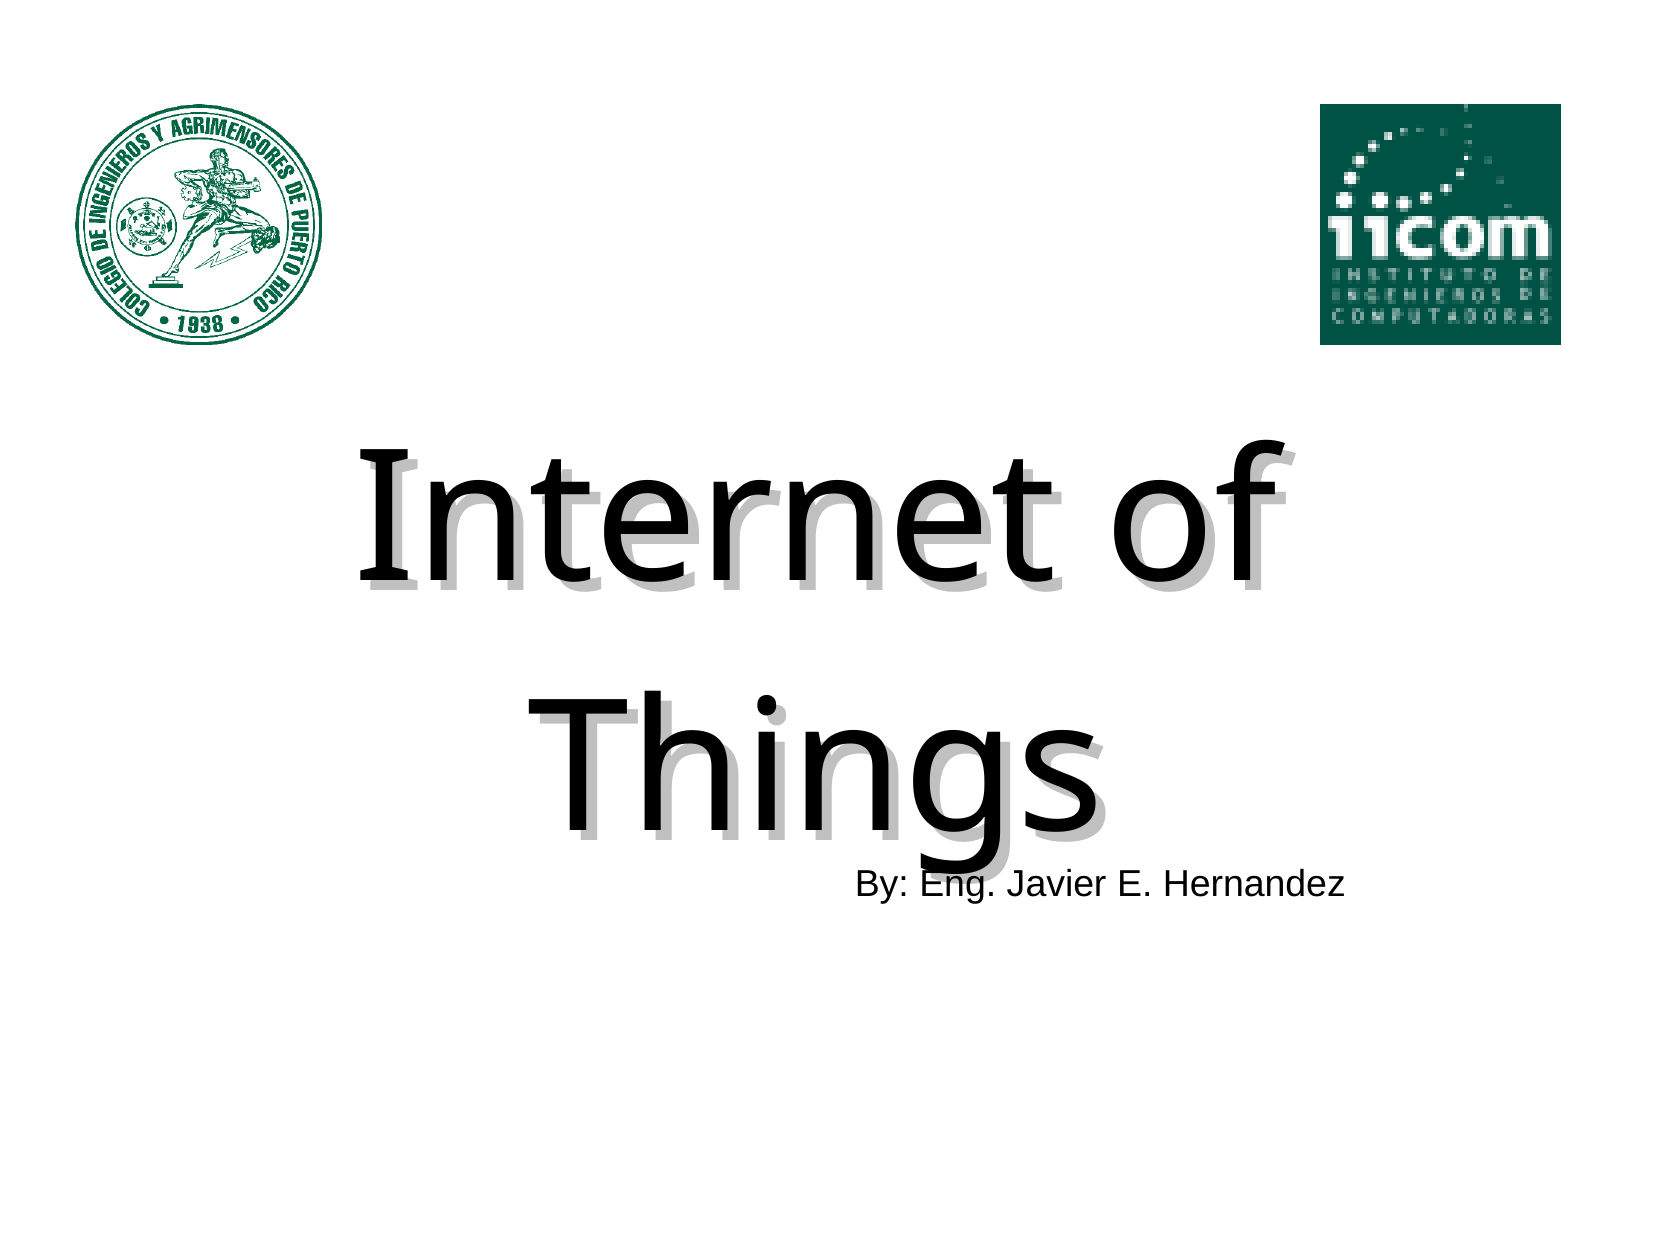

# Internet of Things
By: Eng. Javier E. Hernandez